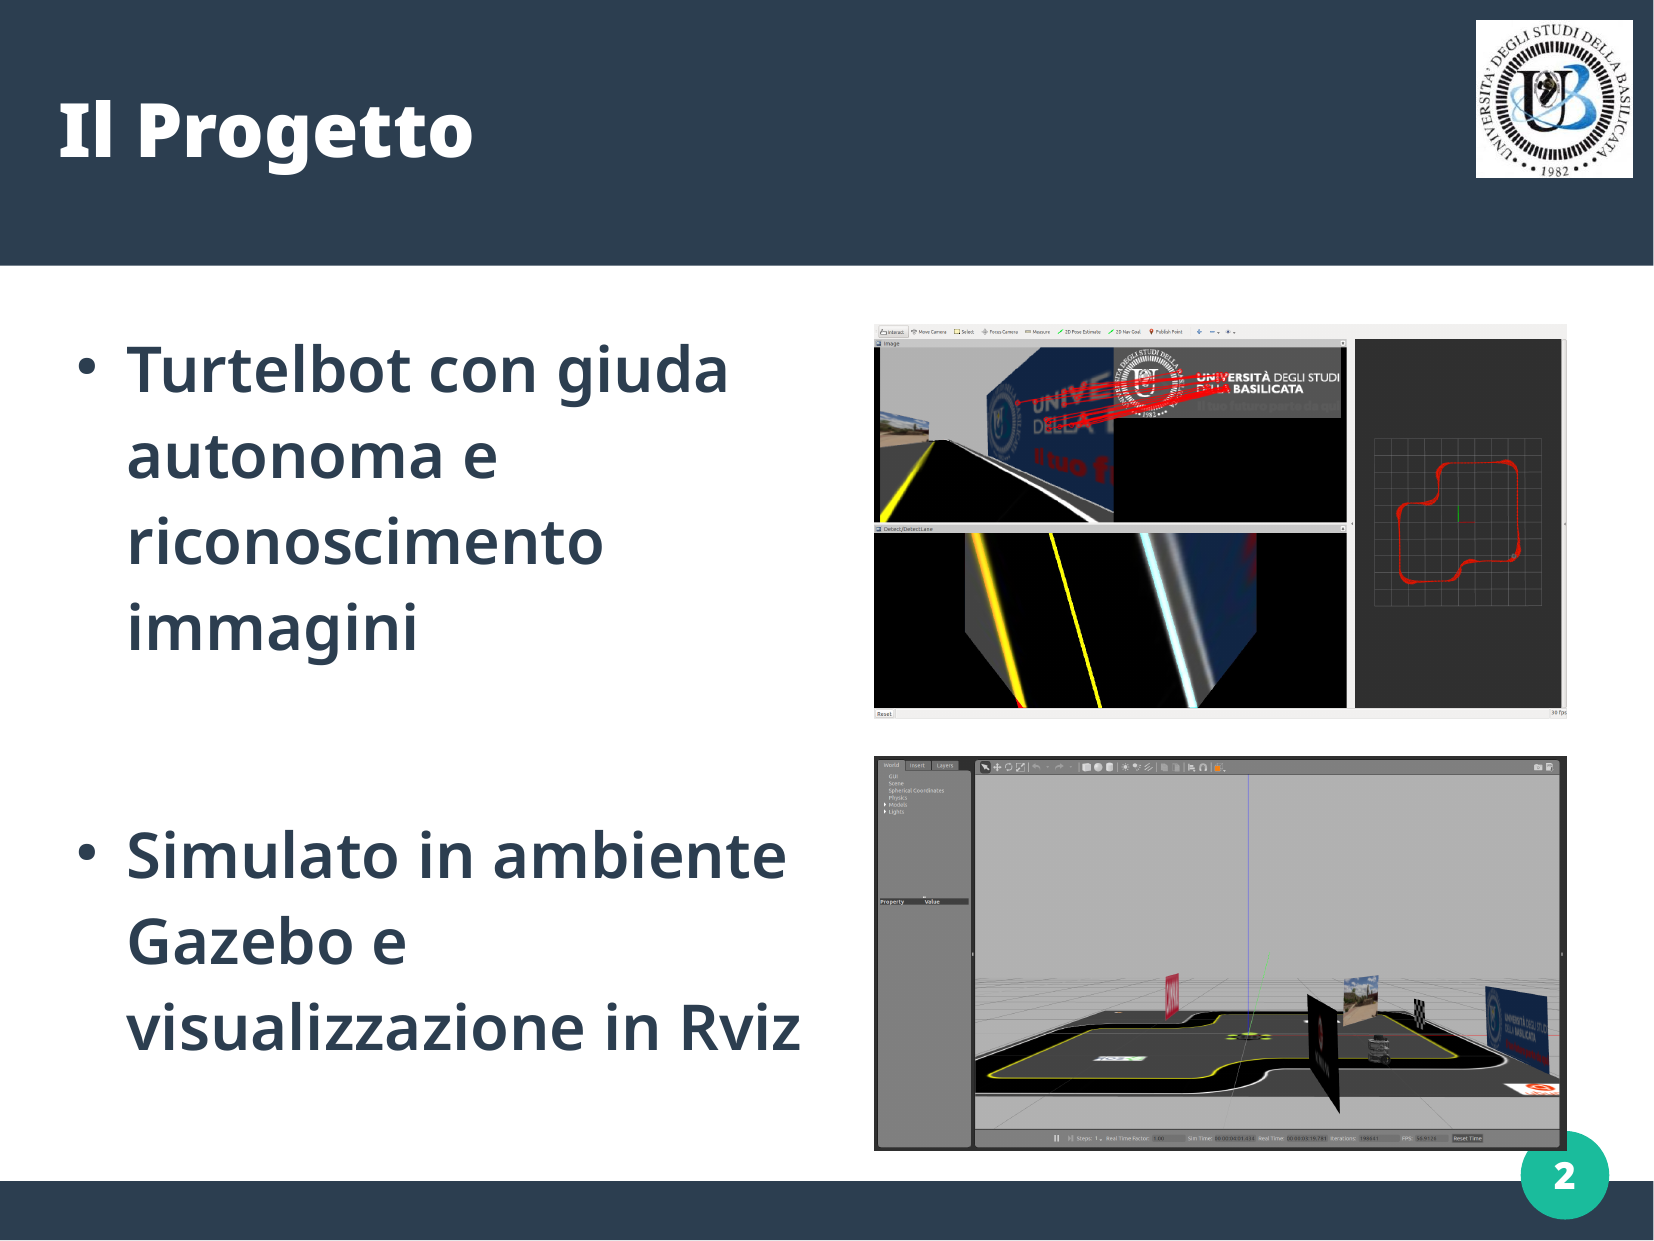

# Il Progetto
Turtelbot con giuda autonoma e riconoscimento immagini
Simulato in ambiente Gazebo e visualizzazione in Rviz
2